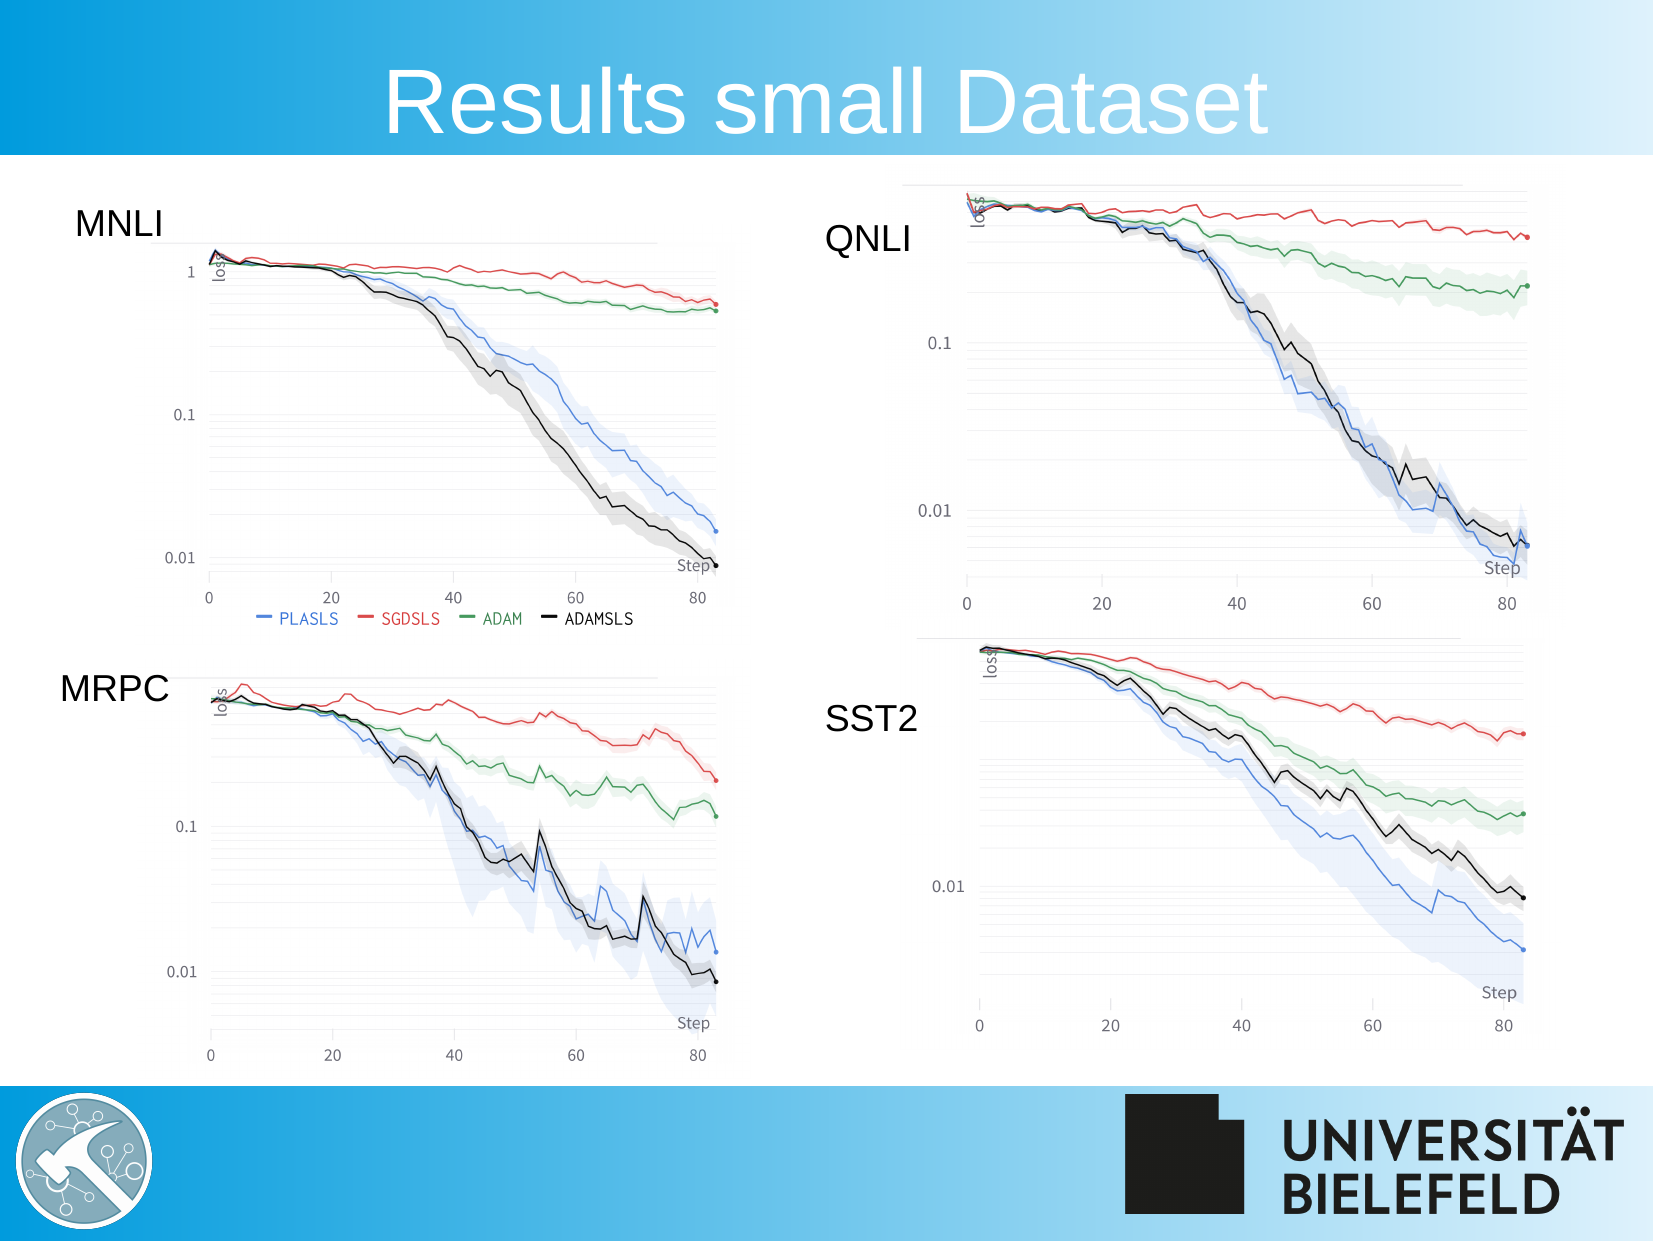

# Results small Dataset
MNLI
QNLI
MRPC
SST2